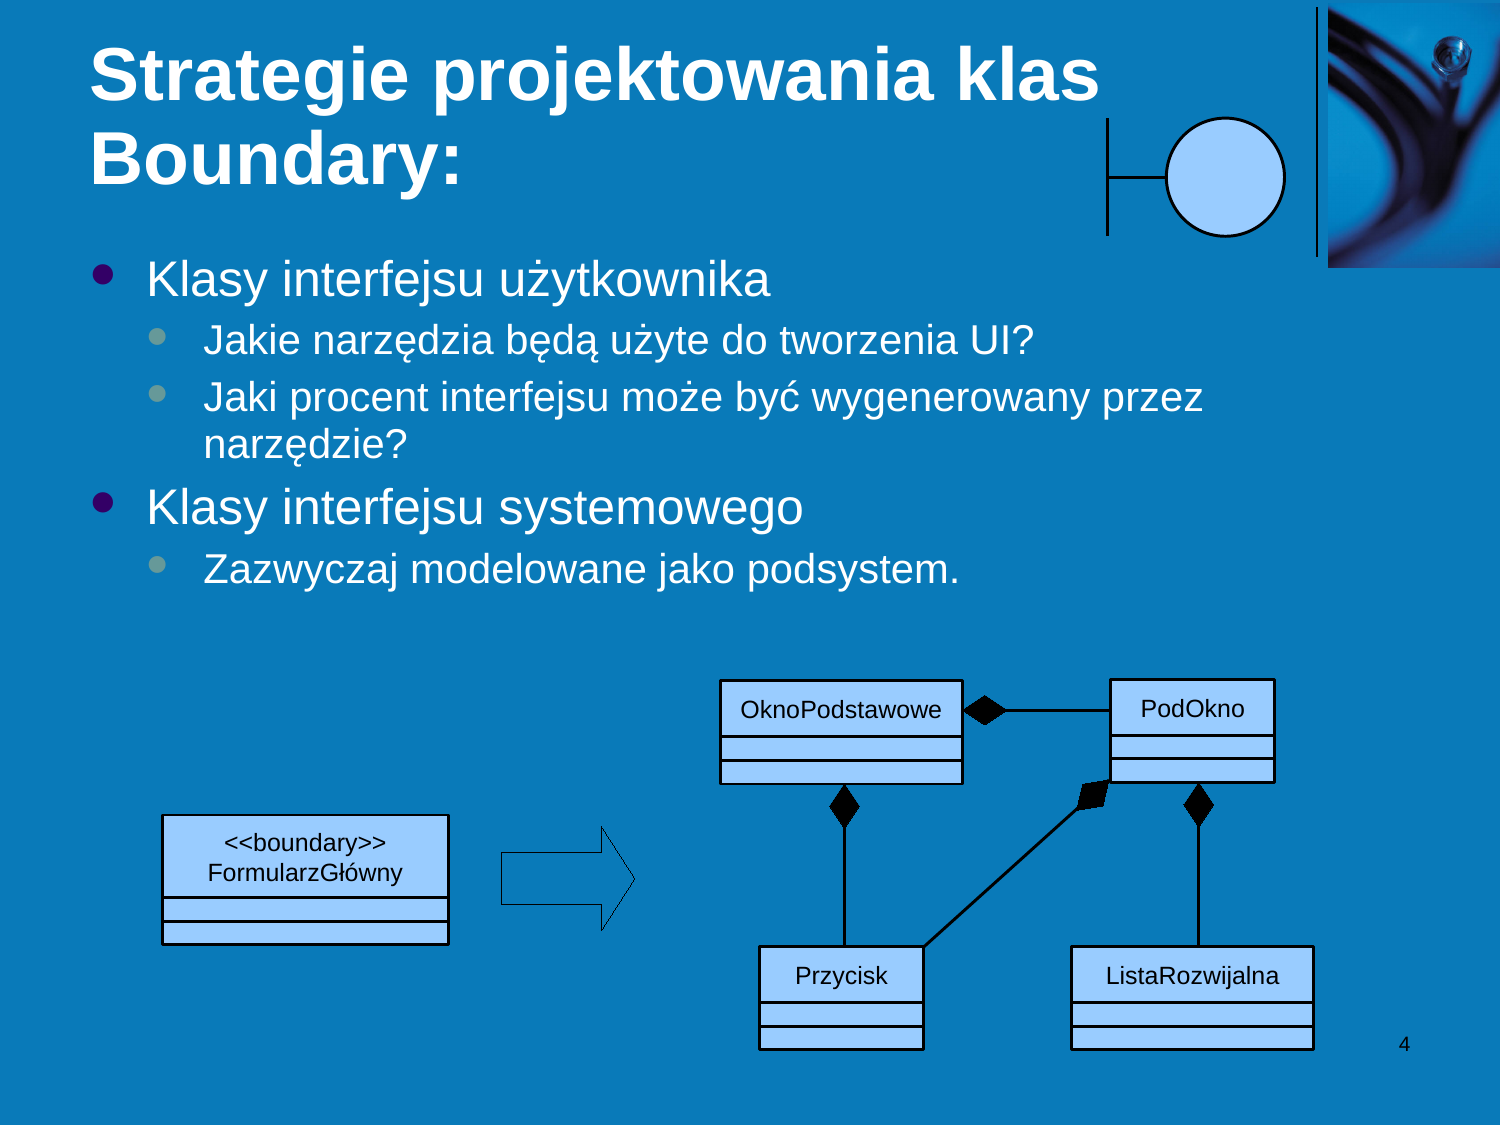

# Strategie projektowania klas Boundary:
Klasy interfejsu użytkownika
Jakie narzędzia będą użyte do tworzenia UI?
Jaki procent interfejsu może być wygenerowany przez narzędzie?
Klasy interfejsu systemowego
Zazwyczaj modelowane jako podsystem.
PodOkno
OknoPodstawowe
Przycisk
ListaRozwijalna
<<boundary>>
FormularzGłówny
4